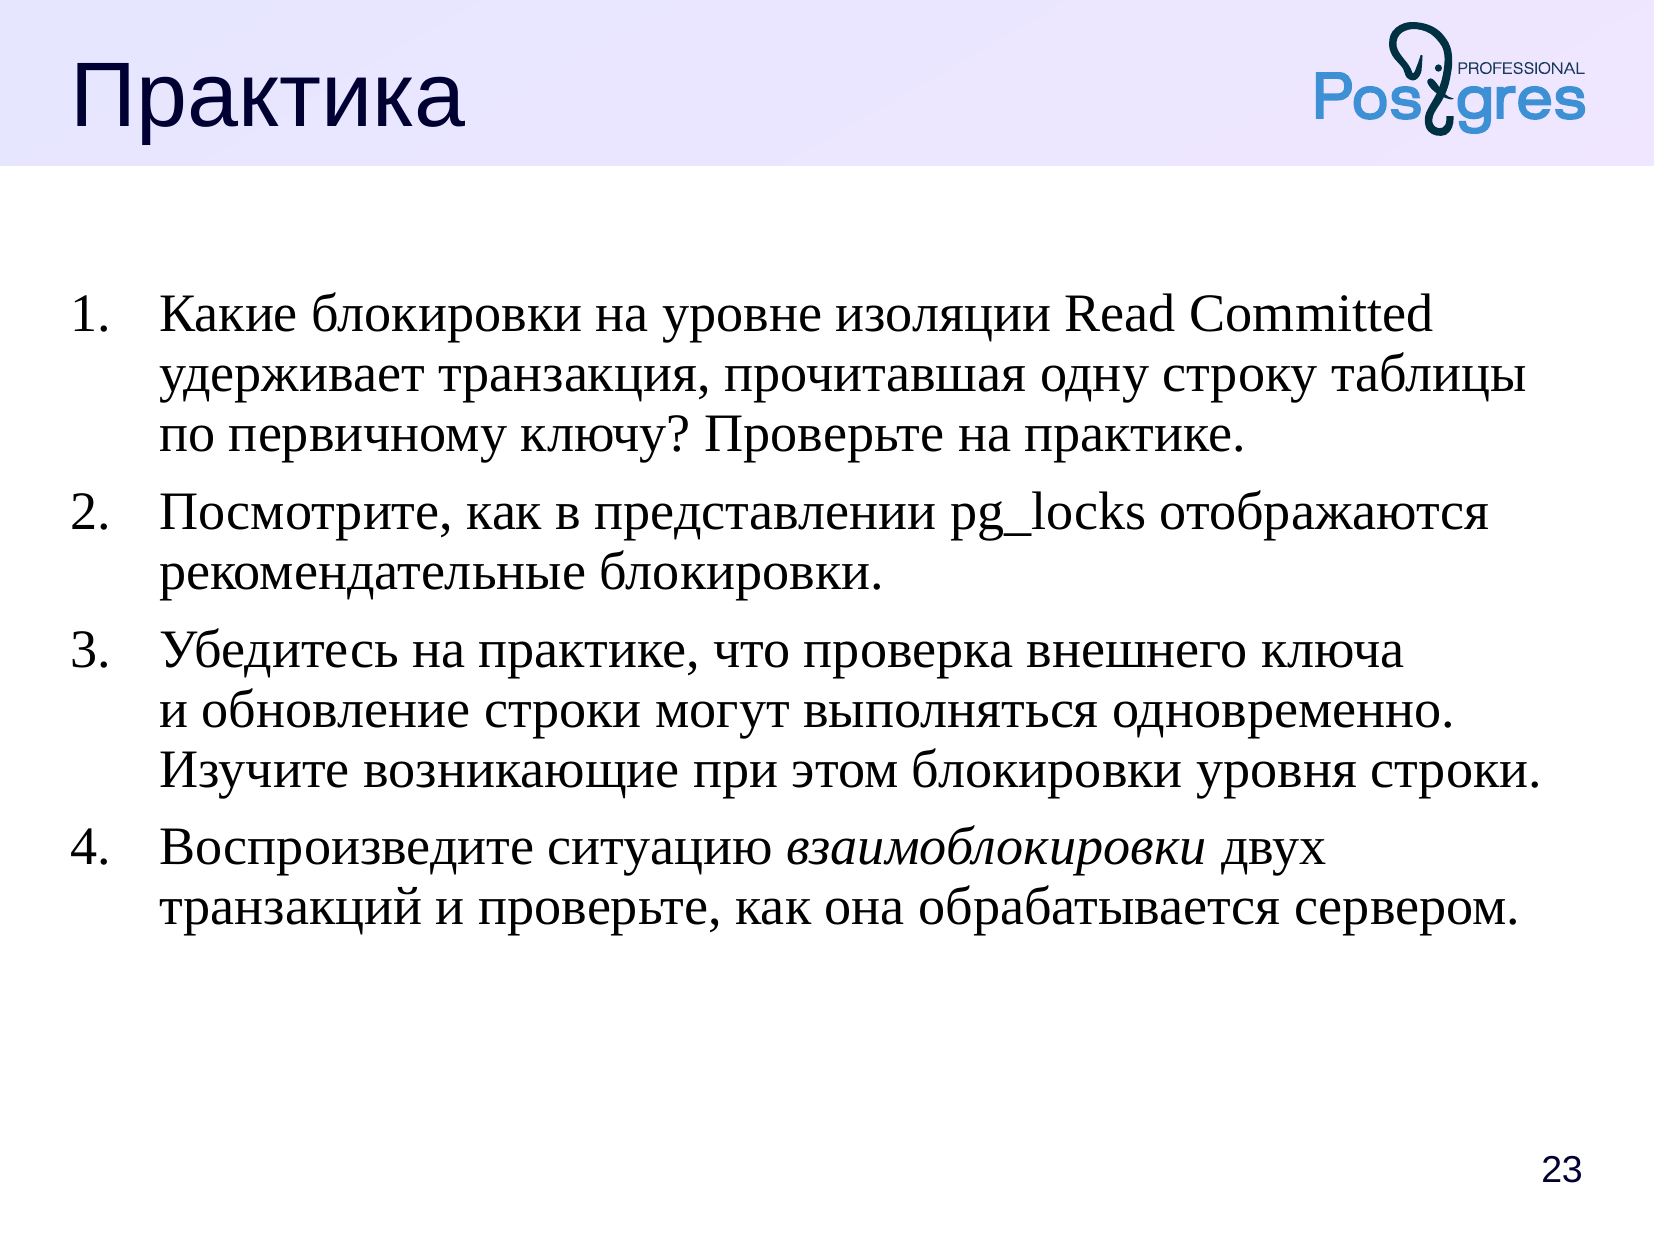

# Практика
Какие блокировки на уровне изоляции Read Committed удерживает транзакция, прочитавшая одну строку таблицы по первичному ключу? Проверьте на практике.
Посмотрите, как в представлении pg_locks отображаются рекомендательные блокировки.
Убедитесь на практике, что проверка внешнего ключа
и обновление строки могут выполняться одновременно. Изучите возникающие при этом блокировки уровня строки.
Воспроизведите ситуацию взаимоблокировки двух транзакций и проверьте, как она обрабатывается сервером.